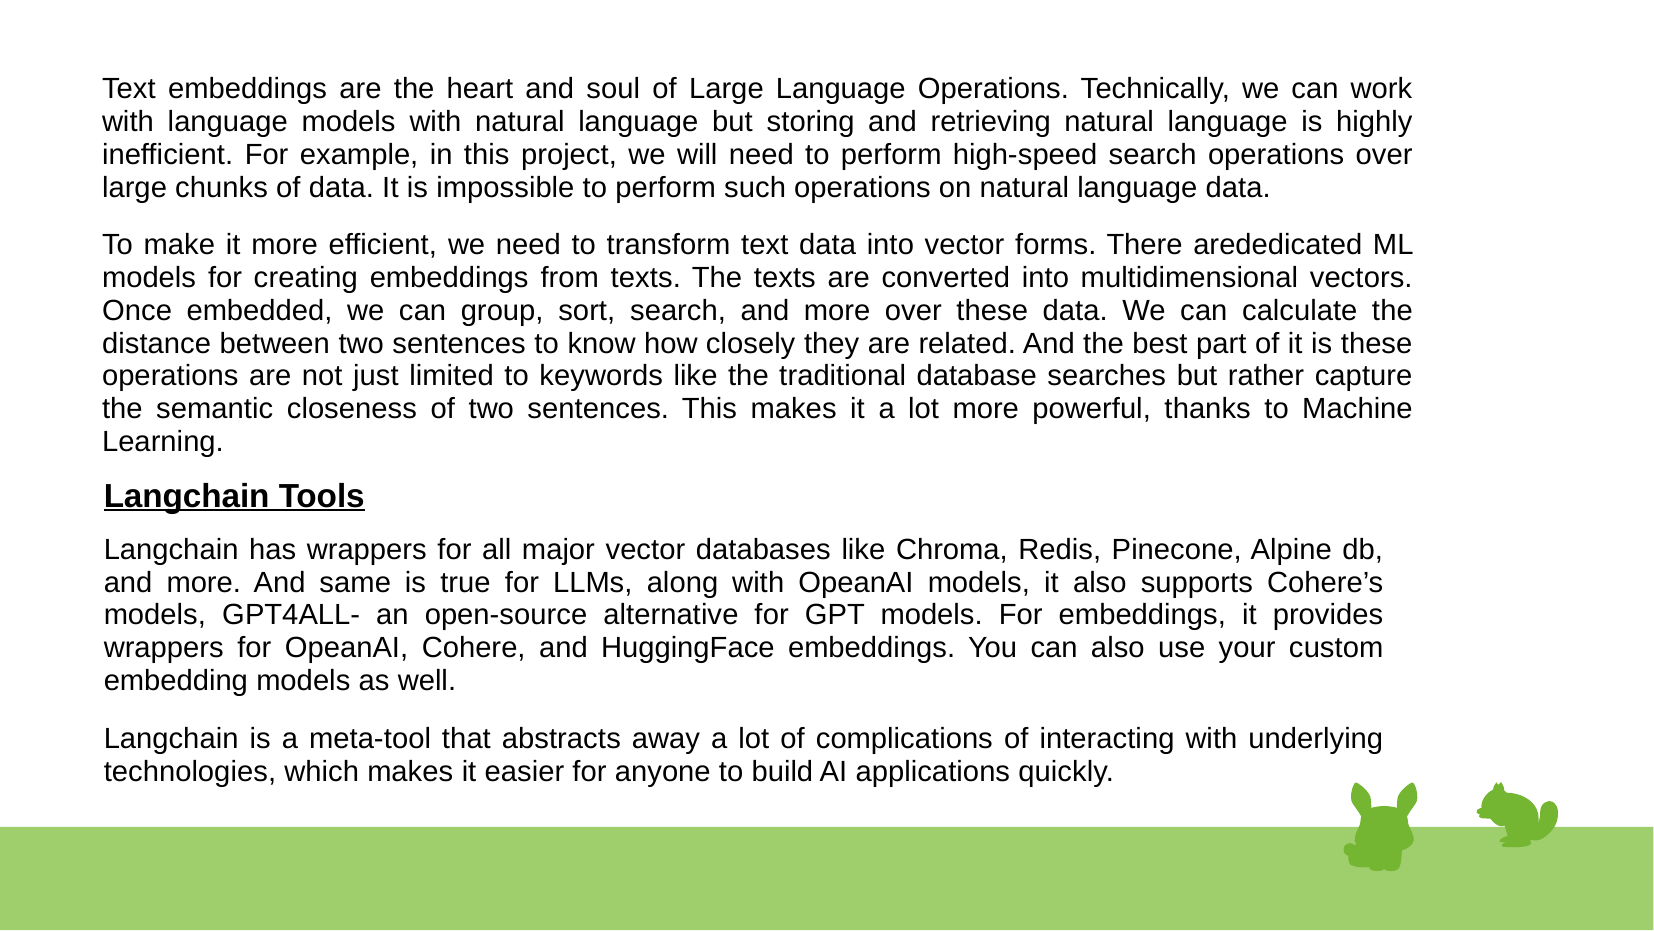

Text embeddings are the heart and soul of Large Language Operations. Technically, we can work with language models with natural language but storing and retrieving natural language is highly inefficient. For example, in this project, we will need to perform high-speed search operations over large chunks of data. It is impossible to perform such operations on natural language data.
To make it more efficient, we need to transform text data into vector forms. There arededicated ML models for creating embeddings from texts. The texts are converted into multidimensional vectors. Once embedded, we can group, sort, search, and more over these data. We can calculate the distance between two sentences to know how closely they are related. And the best part of it is these operations are not just limited to keywords like the traditional database searches but rather capture the semantic closeness of two sentences. This makes it a lot more powerful, thanks to Machine Learning.
Langchain Tools
Langchain has wrappers for all major vector databases like Chroma, Redis, Pinecone, Alpine db, and more. And same is true for LLMs, along with OpeanAI models, it also supports Cohere’s models, GPT4ALL- an open-source alternative for GPT models. For embeddings, it provides wrappers for OpeanAI, Cohere, and HuggingFace embeddings. You can also use your custom embedding models as well.
Langchain is a meta-tool that abstracts away a lot of complications of interacting with underlying technologies, which makes it easier for anyone to build AI applications quickly.